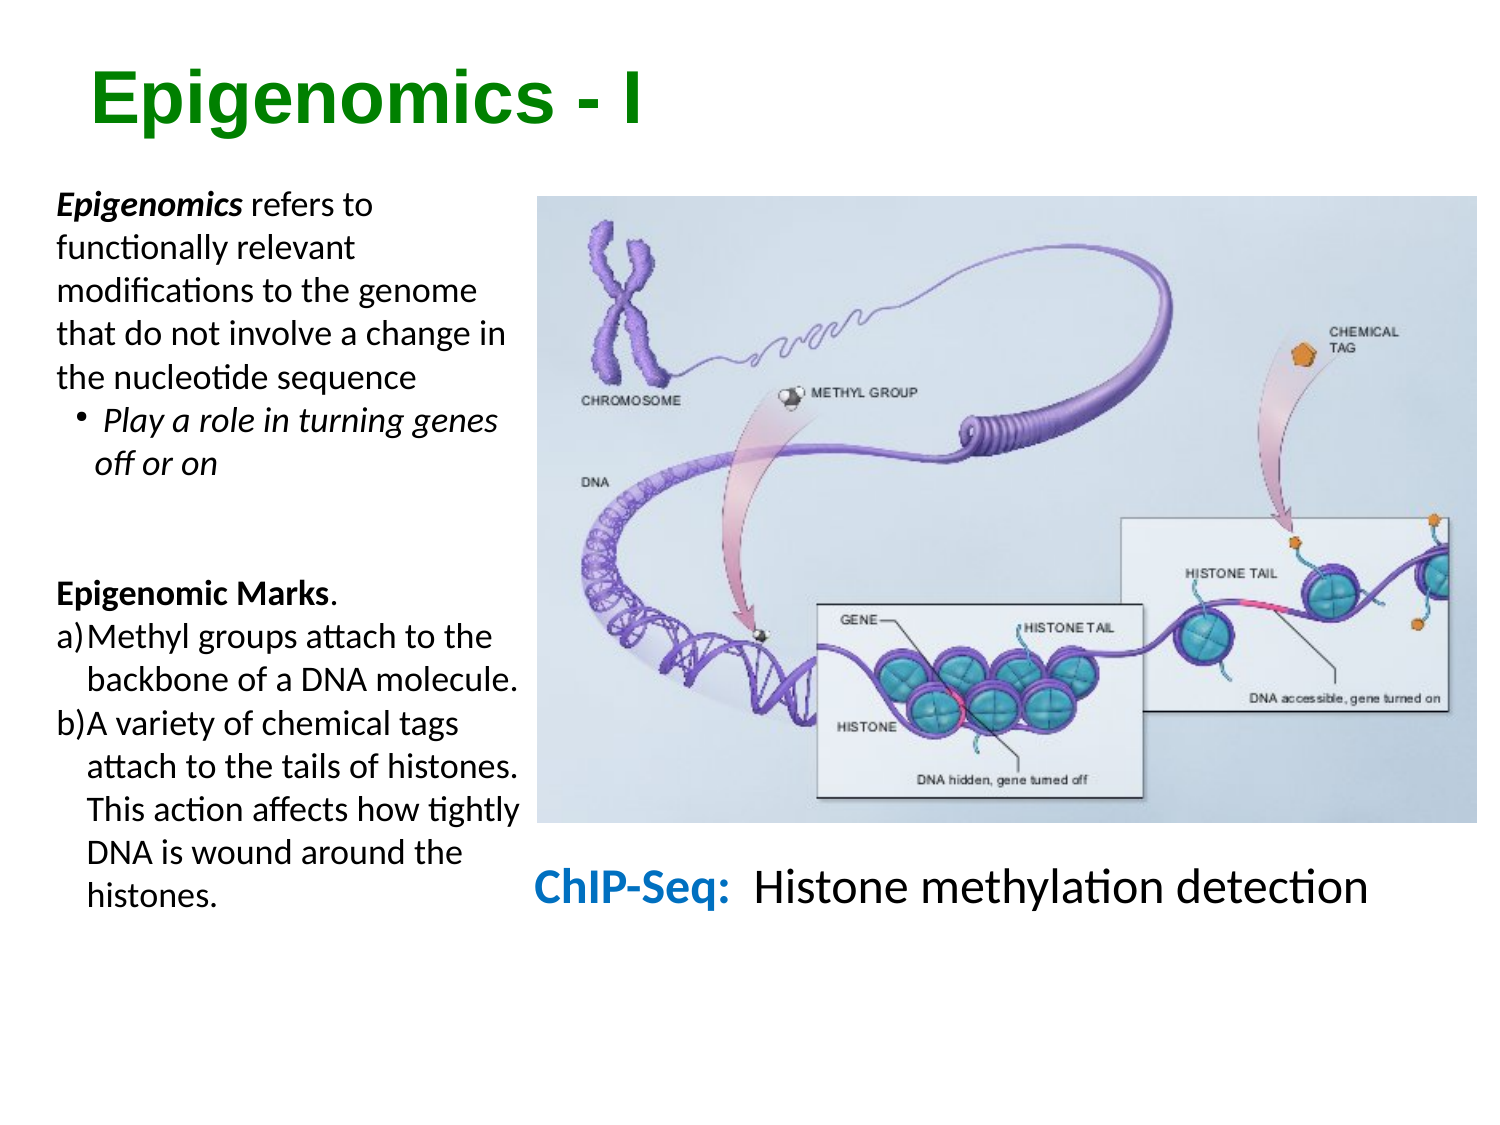

Epigenomics - I
Epigenomics refers to functionally relevant modifications to the genome that do not involve a change in the nucleotide sequence
 Play a role in turning genes off or on
Epigenomic Marks.
Methyl groups attach to the backbone of a DNA molecule.
A variety of chemical tags attach to the tails of histones. This action affects how tightly DNA is wound around the histones.
ChIP-Seq: Histone methylation detection